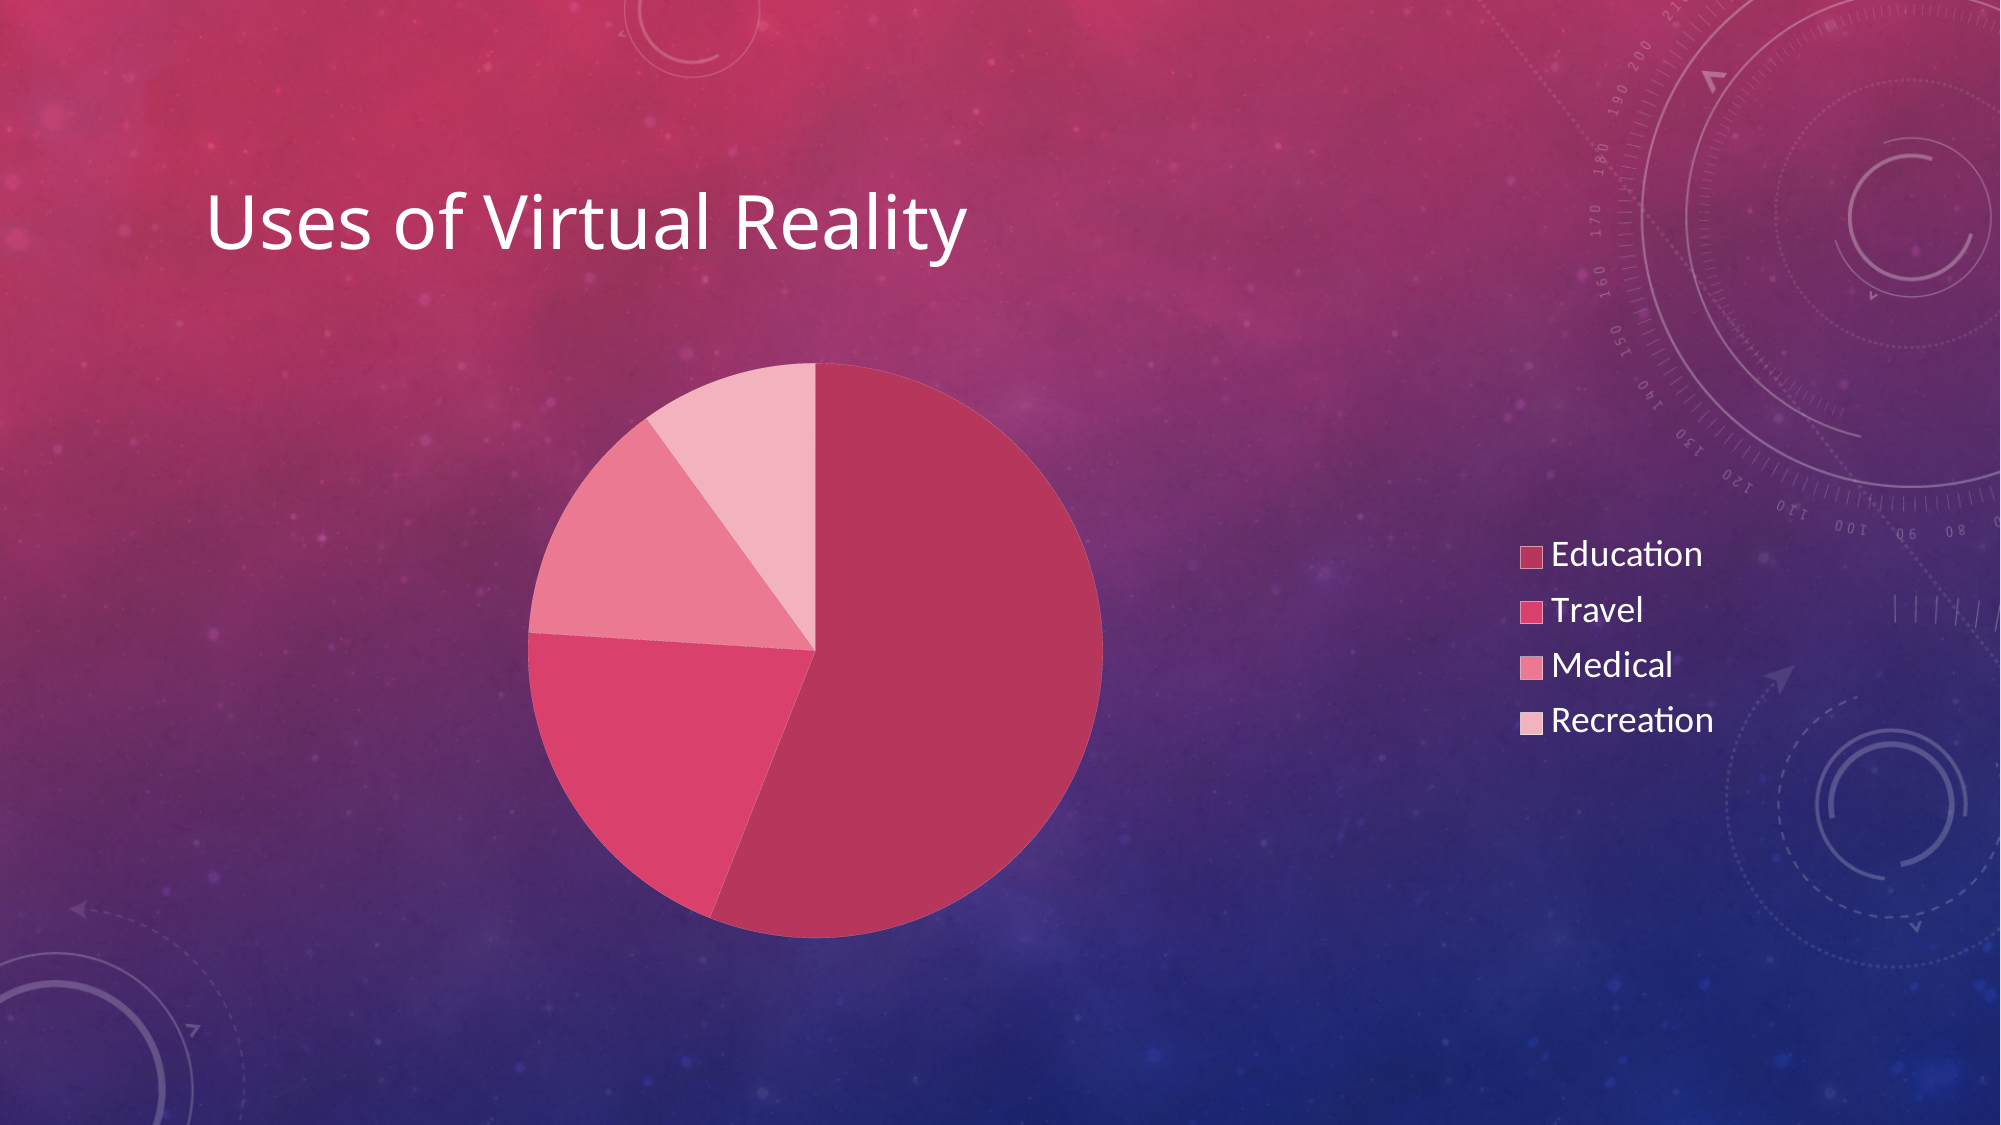

# Uses of Virtual Reality
### Chart
| Category | Uses of Virtual Reality |
|---|---|
| Education | 56.0 |
| Travel | 20.0 |
| Medical | 14.0 |
| Recreation | 10.0 |